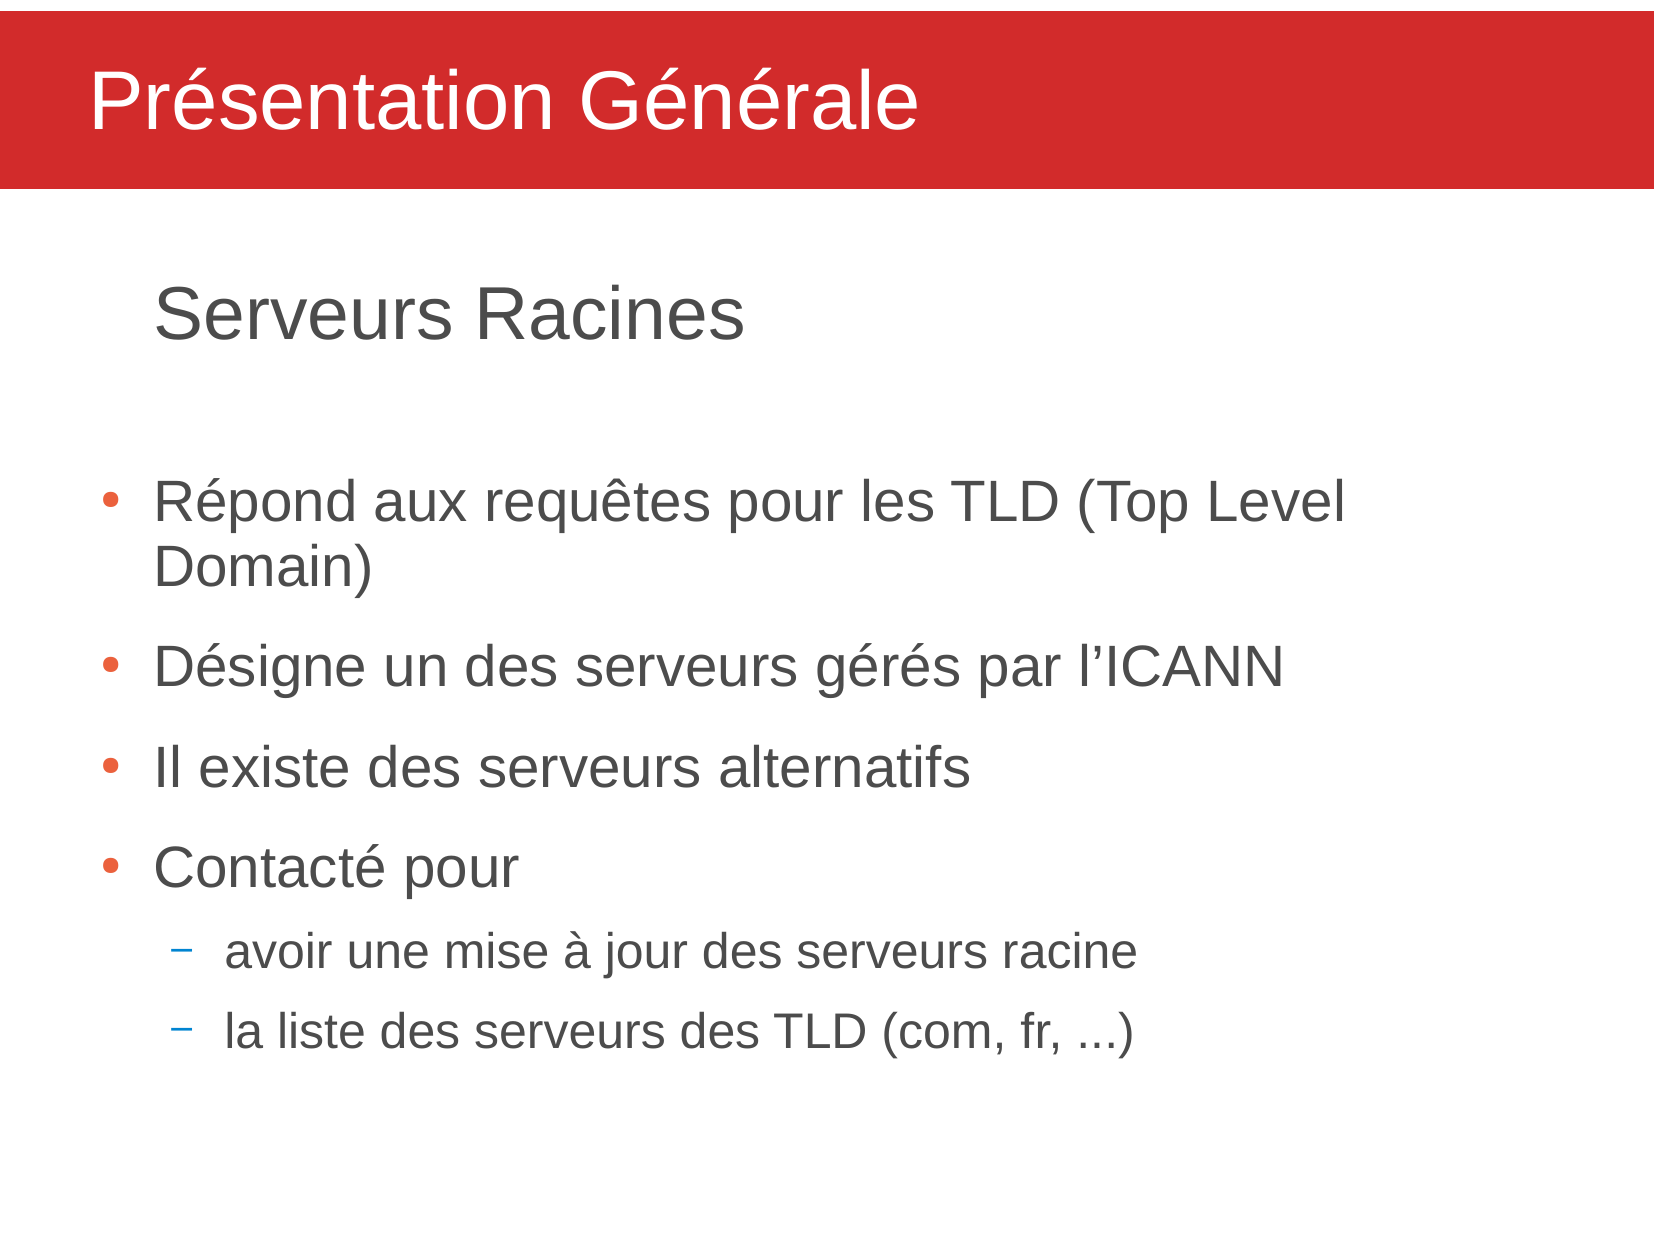

# Présentation Générale
Serveurs Racines
Répond aux requêtes pour les TLD (Top Level Domain)
Désigne un des serveurs gérés par l’ICANN
Il existe des serveurs alternatifs
Contacté pour
avoir une mise à jour des serveurs racine
la liste des serveurs des TLD (com, fr, ...)